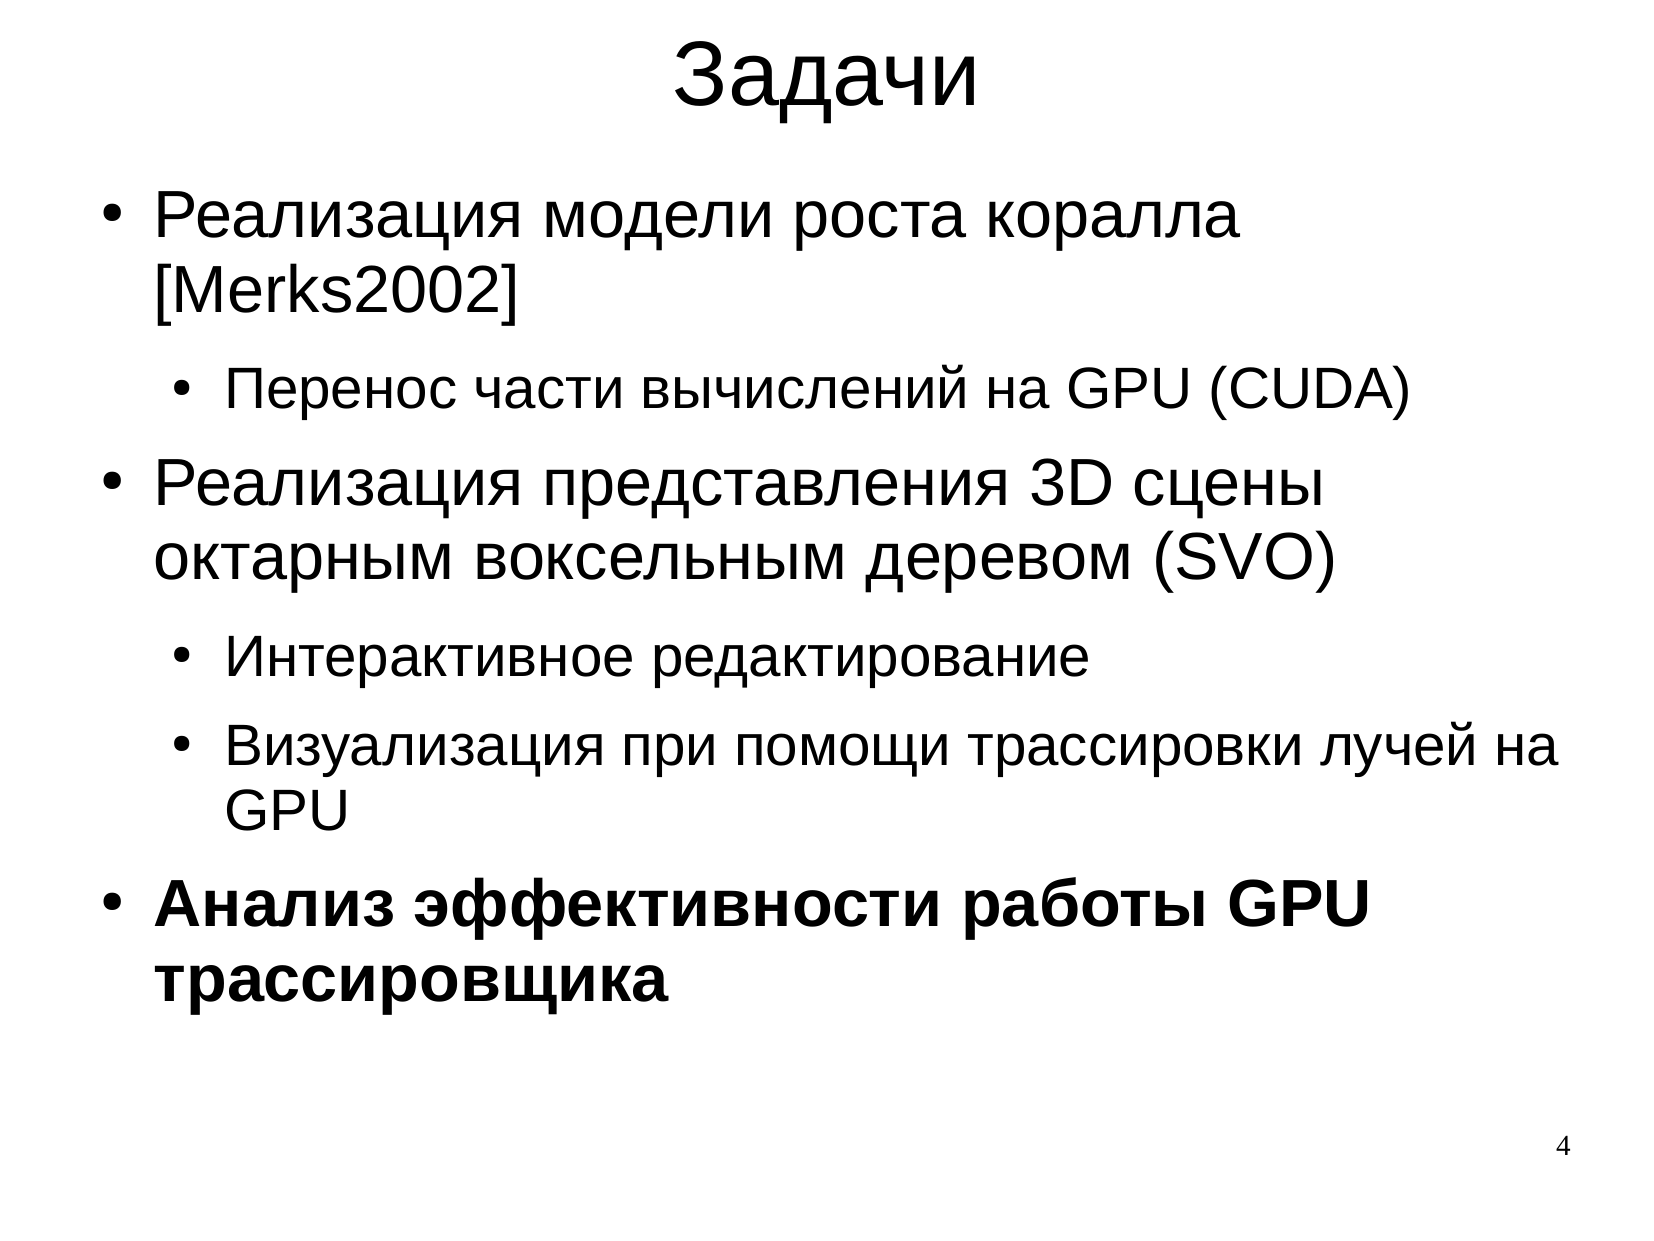

# Задачи
Реализация модели роста коралла [Merks2002]
Перенос части вычислений на GPU (CUDA)
Реализация представления 3D сцены октарным воксельным деревом (SVO)
Интерактивное редактирование
Визуализация при помощи трассировки лучей на GPU
Анализ эффективности работы GPU трассировщика
4